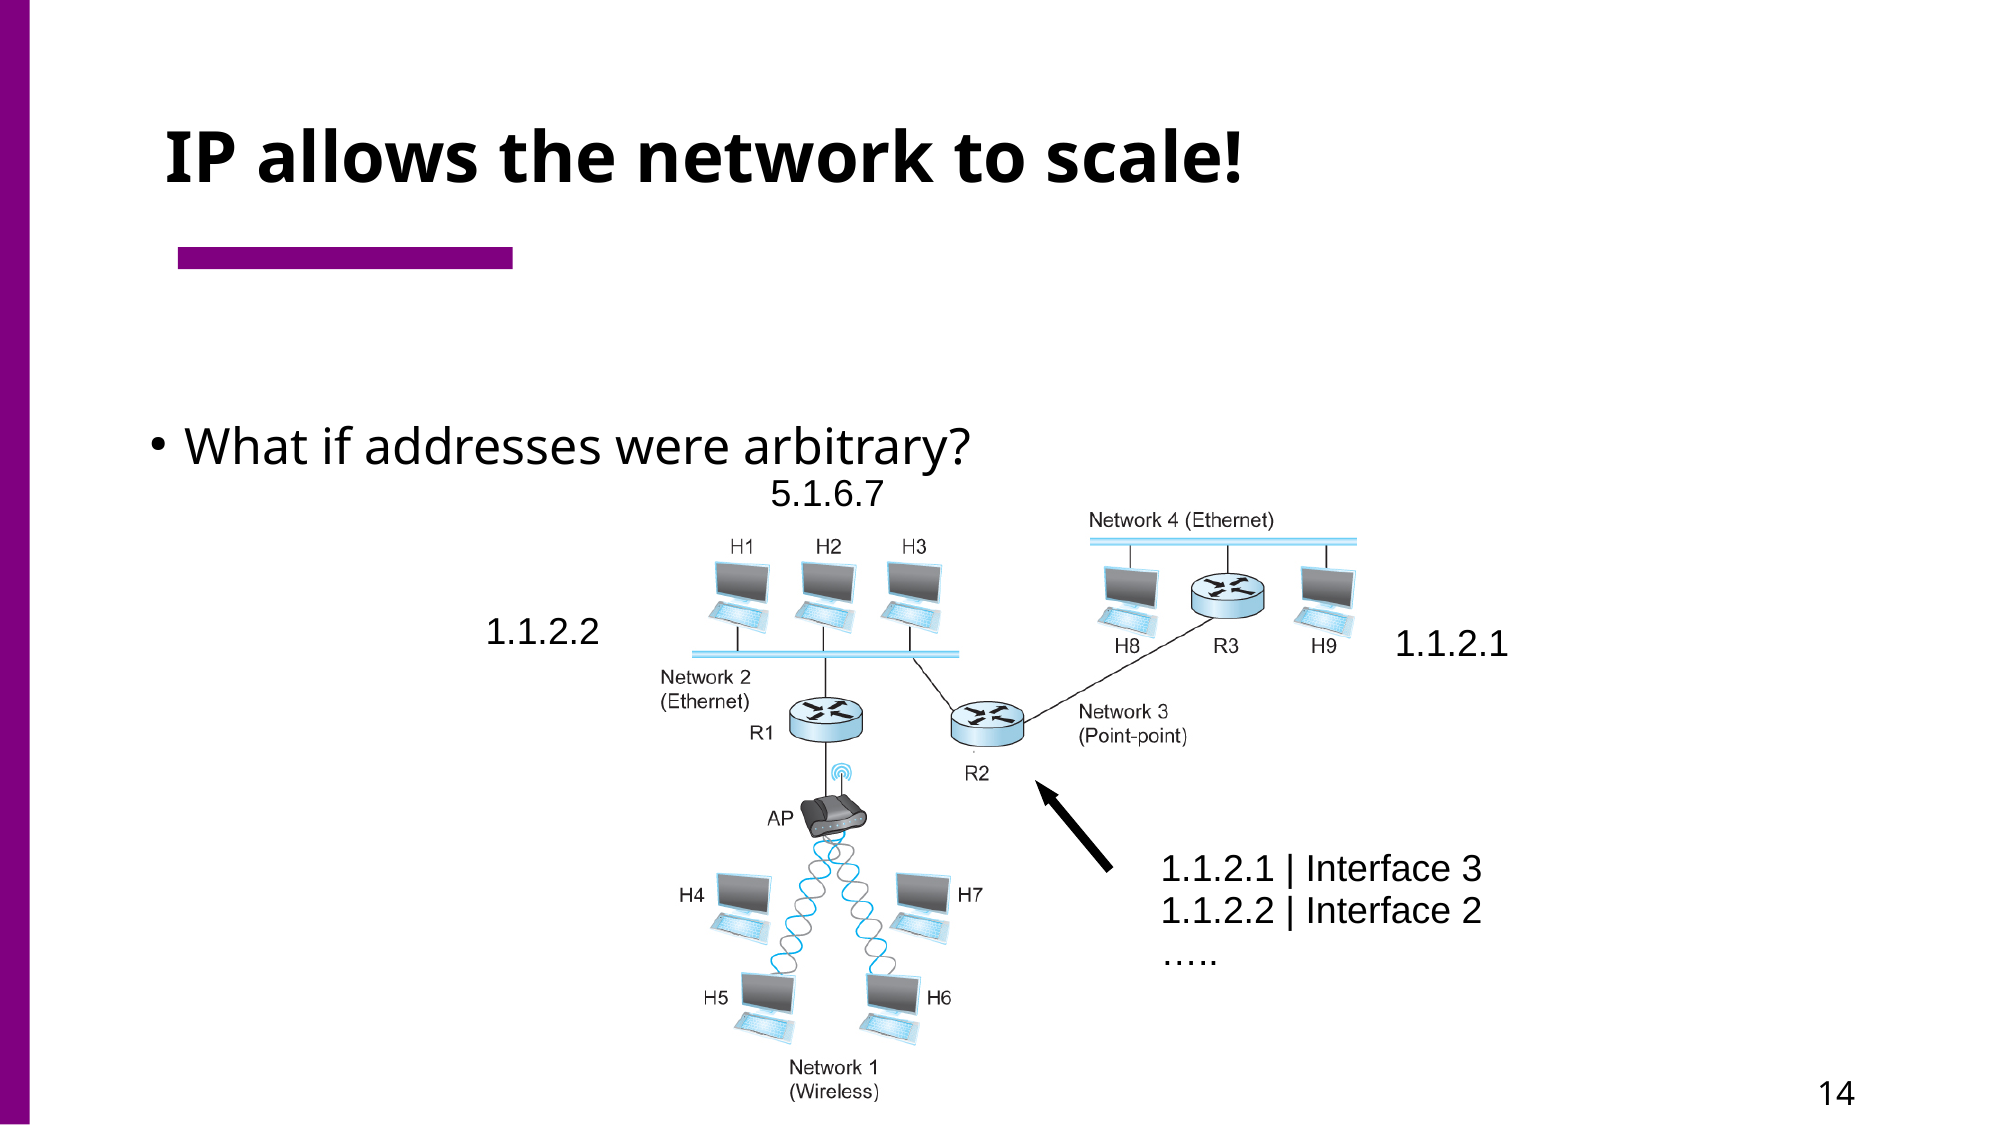

IP allows the network to scale!
What if addresses were arbitrary?
5.1.6.7
1.1.2.2
1.1.2.1
1.1.2.1 | Interface 3
1.1.2.2 | Interface 2
…..